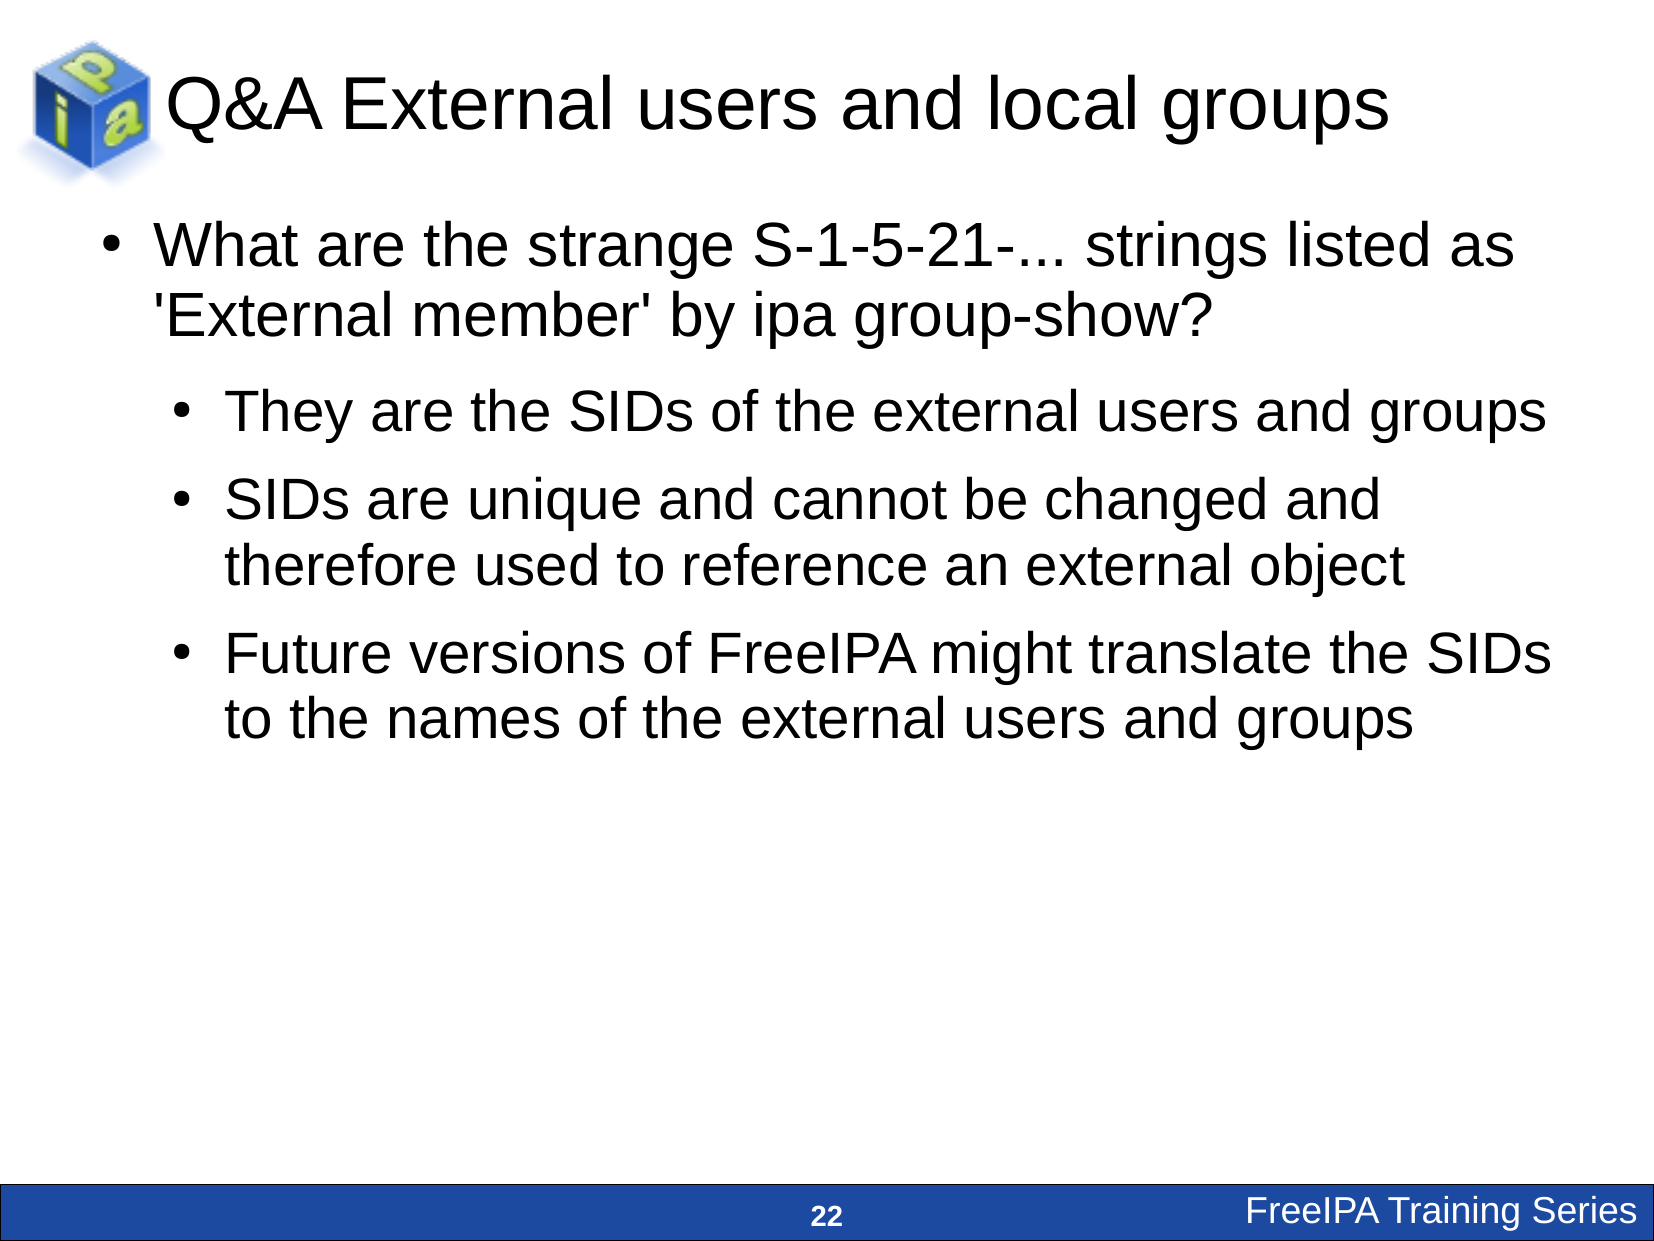

# Q&A External users and local groups
What are the strange S-1-5-21-... strings listed as 'External member' by ipa group-show?
They are the SIDs of the external users and groups
SIDs are unique and cannot be changed and therefore used to reference an external object
Future versions of FreeIPA might translate the SIDs to the names of the external users and groups
22